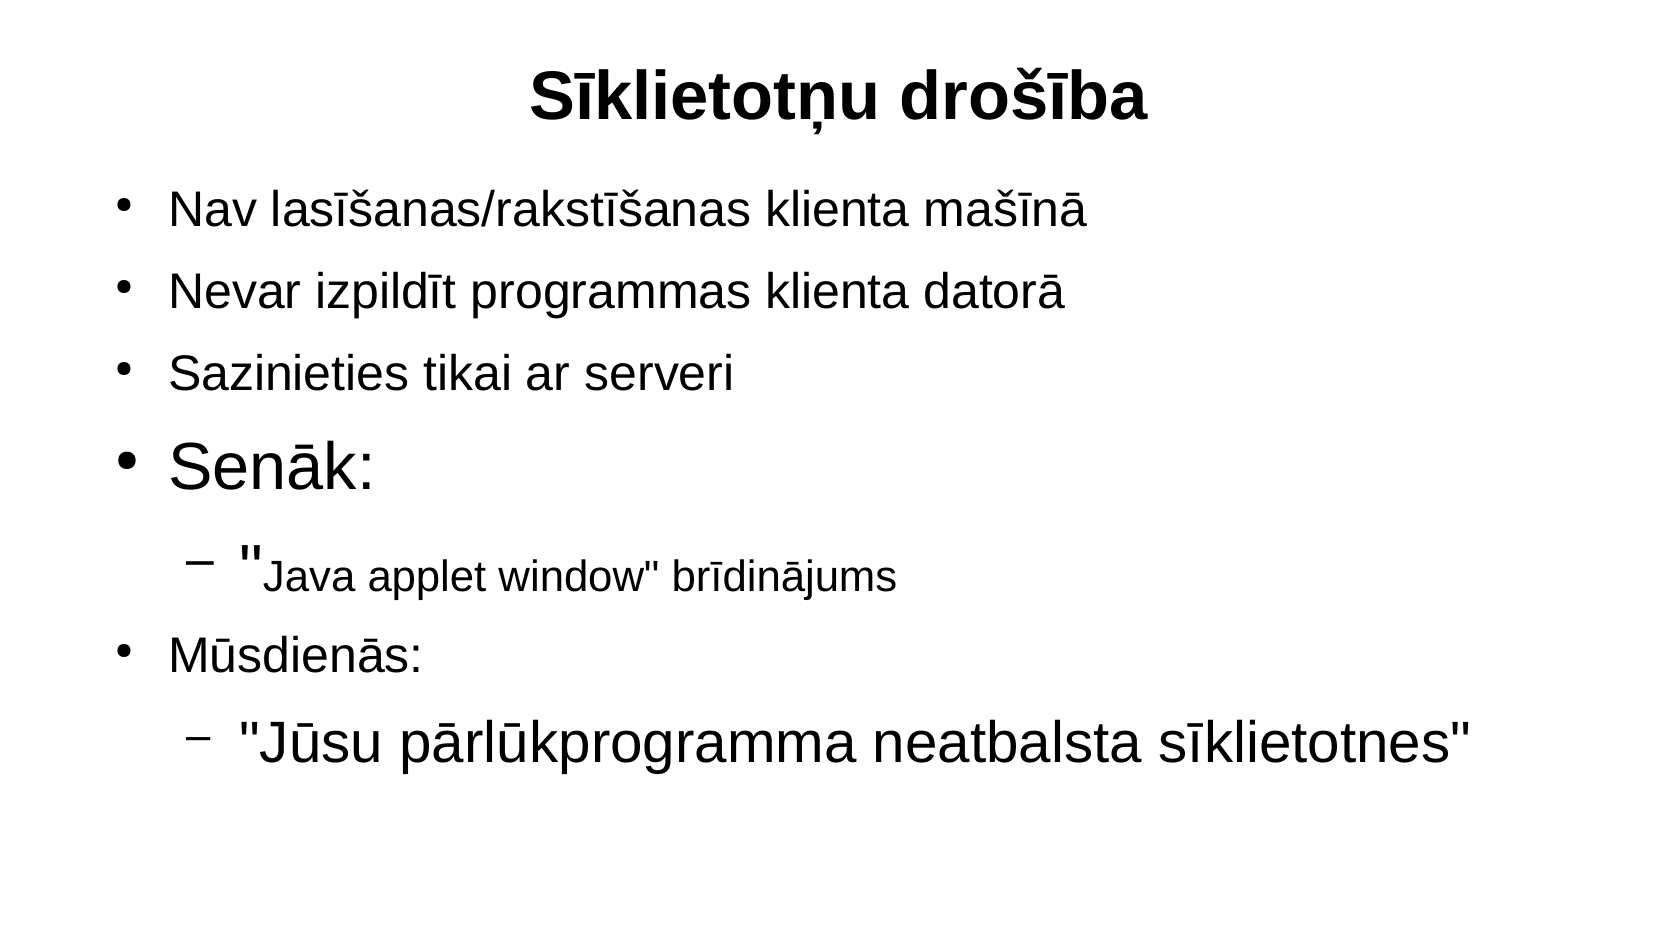

# Sīklietotņu drošība
Nav lasīšanas/rakstīšanas klienta mašīnā
Nevar izpildīt programmas klienta datorā
Sazinieties tikai ar serveri
Senāk:
"Java applet window" brīdinājums
Mūsdienās:
"Jūsu pārlūkprogramma neatbalsta sīklietotnes"